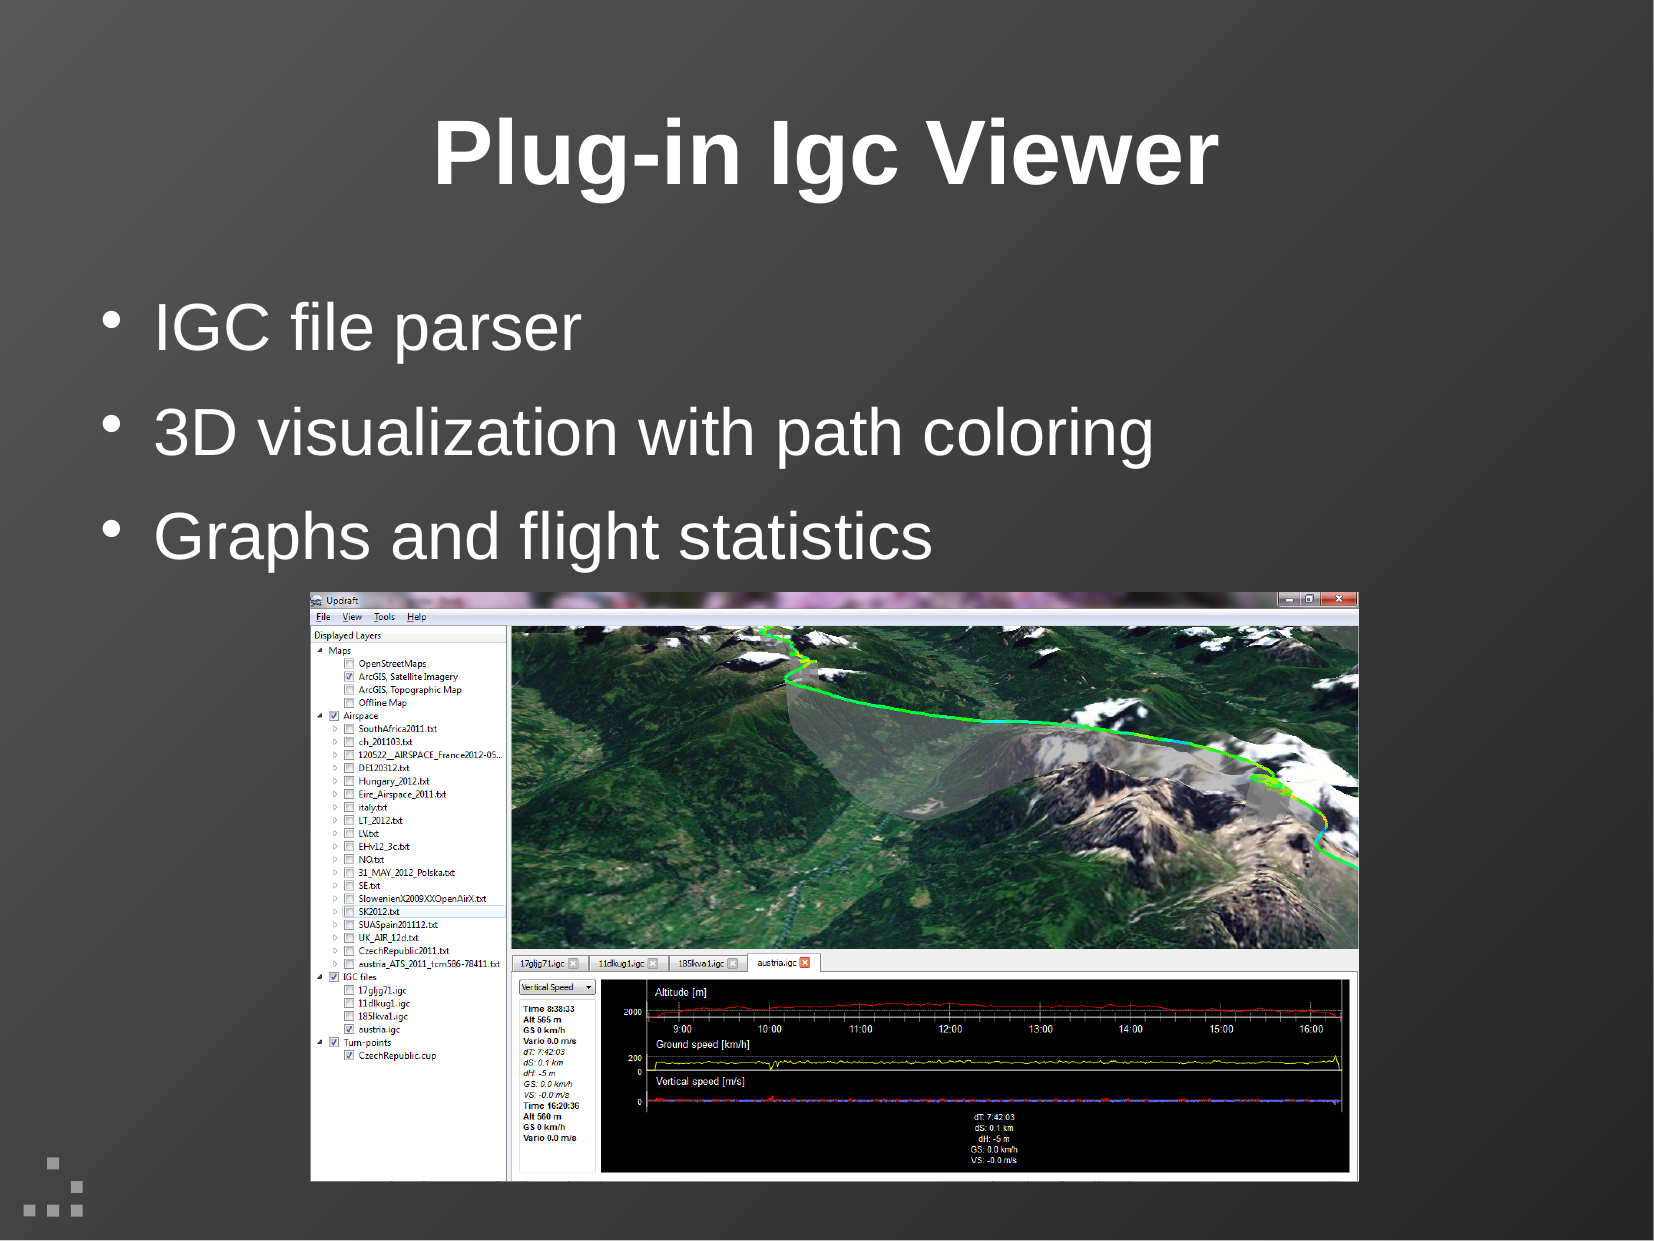

# Plug-in Igc Viewer
IGC file parser
3D visualization with path coloring
Graphs and flight statistics